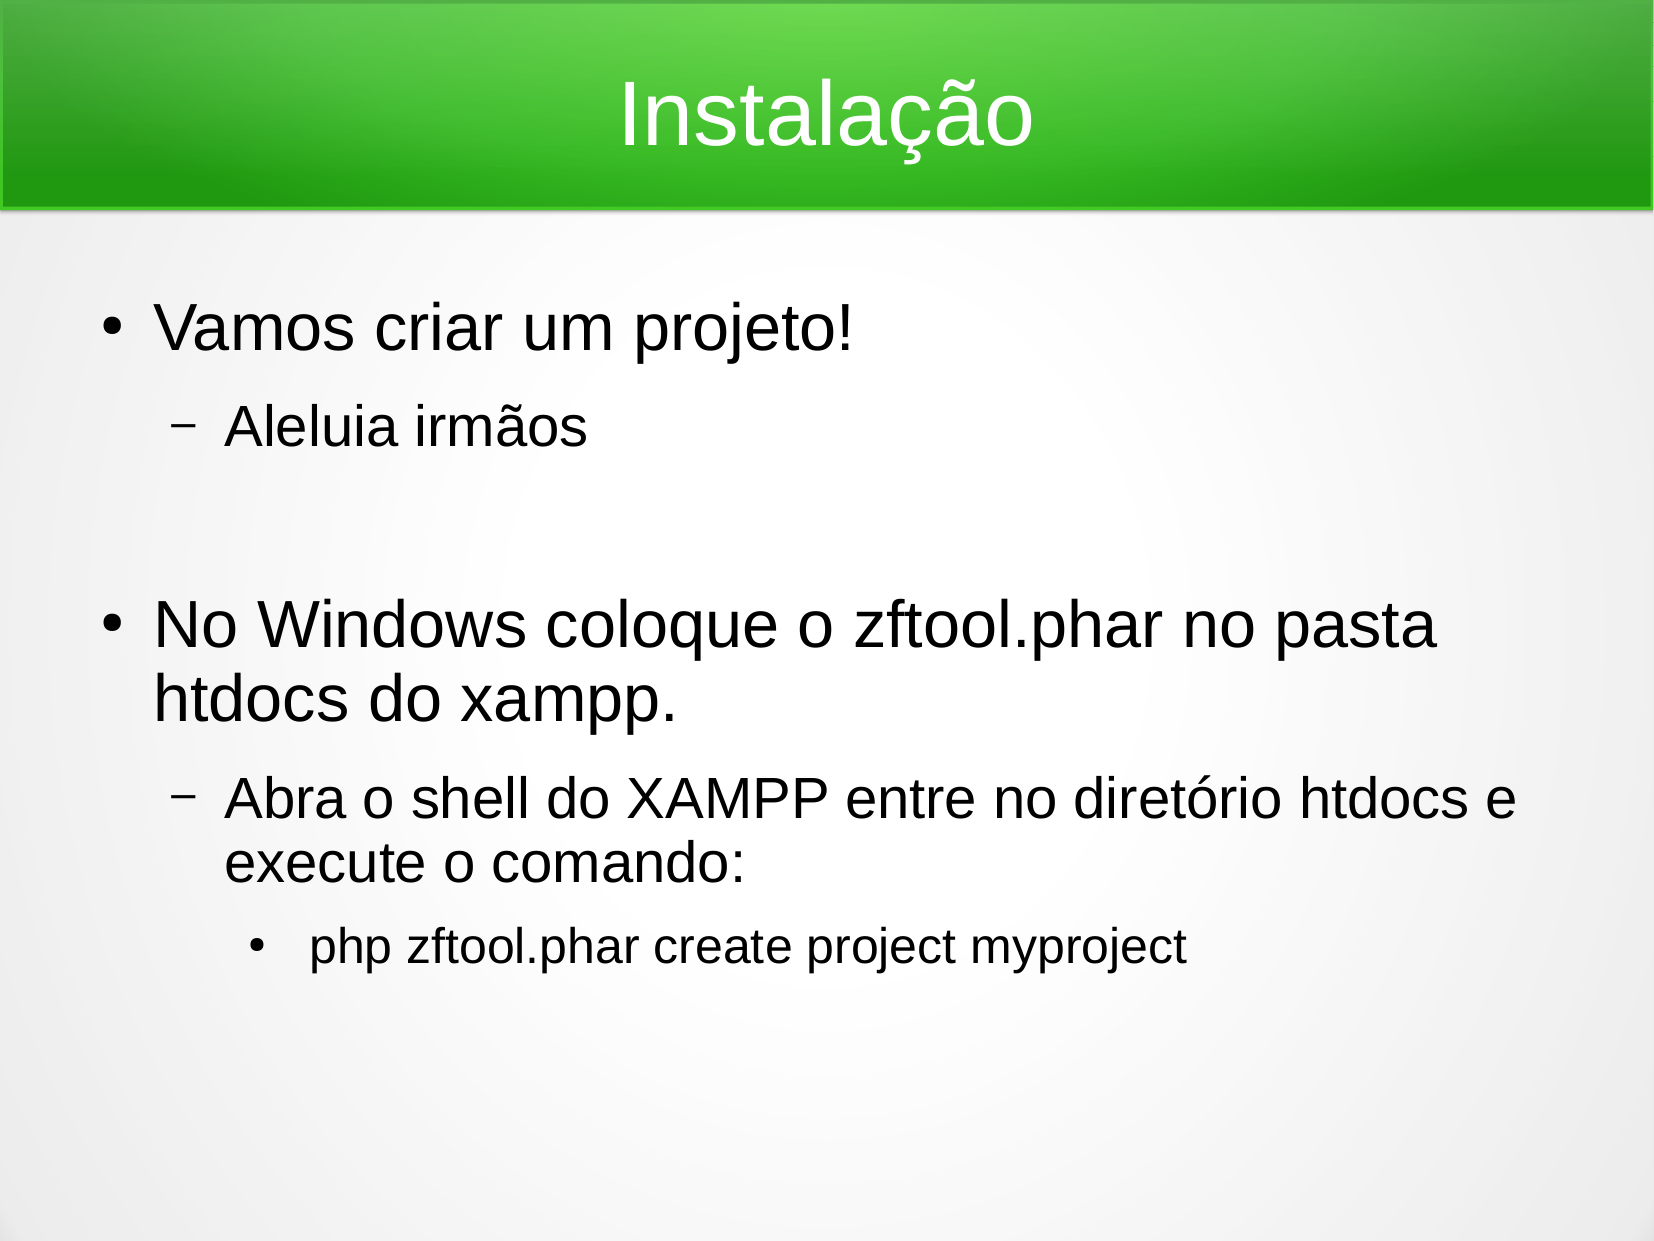

# Instalação
Vamos criar um projeto!
Aleluia irmãos
No Windows coloque o zftool.phar no pasta htdocs do xampp.
Abra o shell do XAMPP entre no diretório htdocs e execute o comando:
 php zftool.phar create project myproject